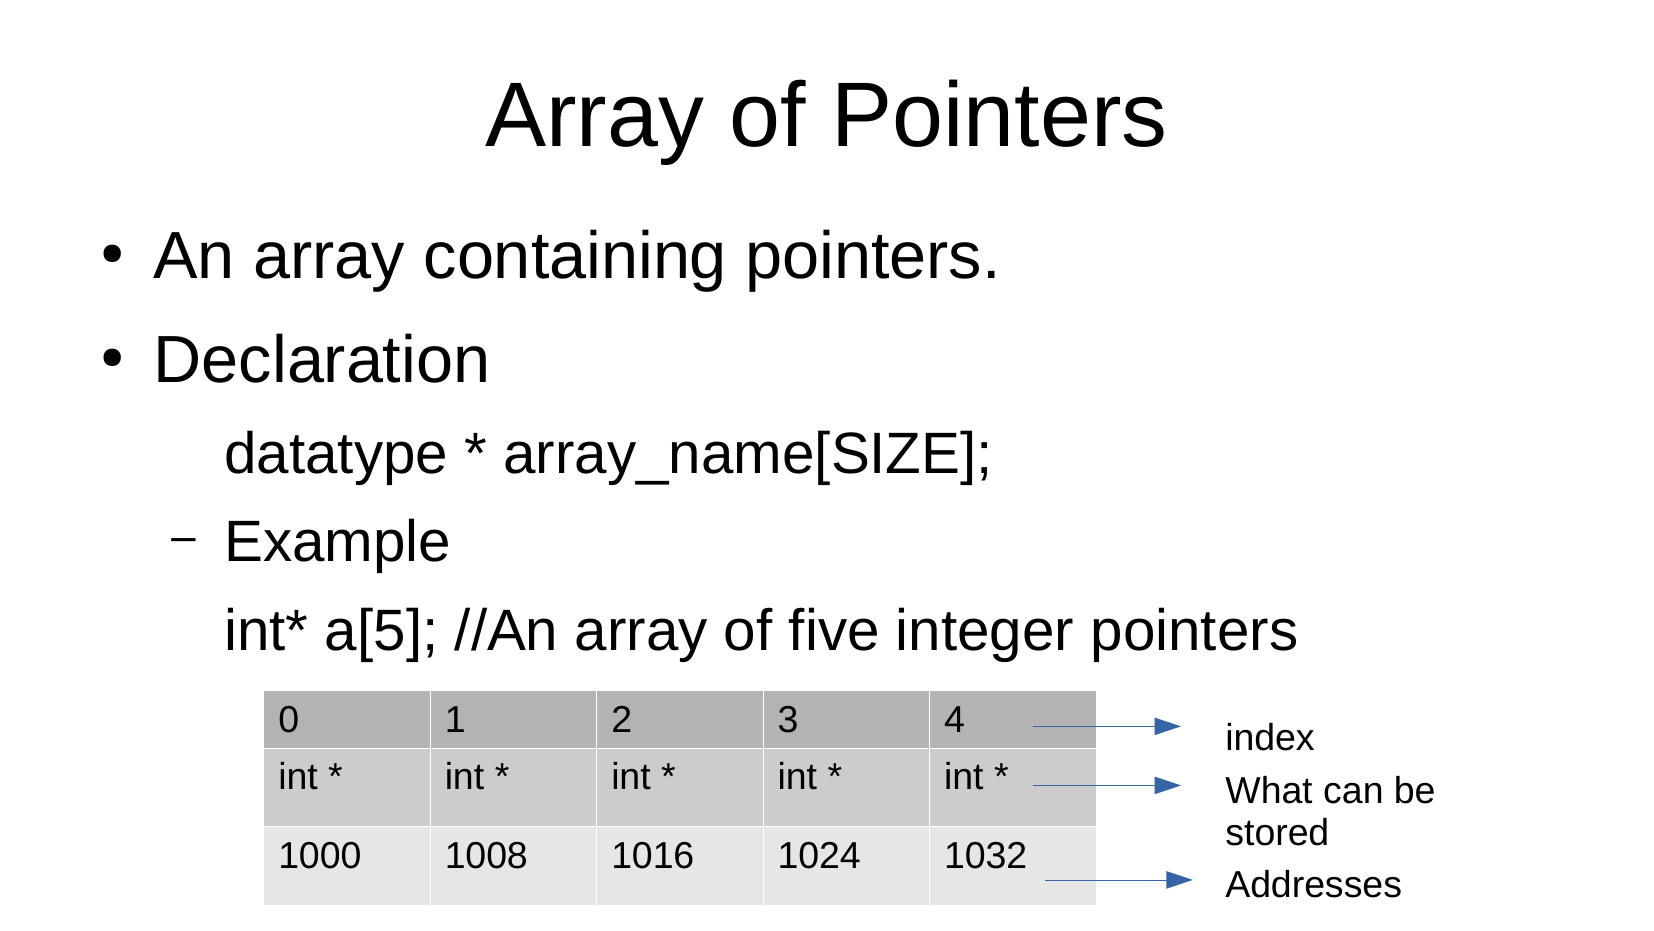

# Array of Pointers
An array containing pointers.
Declaration
datatype * array_name[SIZE];
Example
int* a[5]; //An array of five integer pointers
| 0 | 1 | 2 | 3 | 4 |
| --- | --- | --- | --- | --- |
| int \* | int \* | int \* | int \* | int \* |
| 1000 | 1008 | 1016 | 1024 | 1032 |
index
What can be stored
Addresses